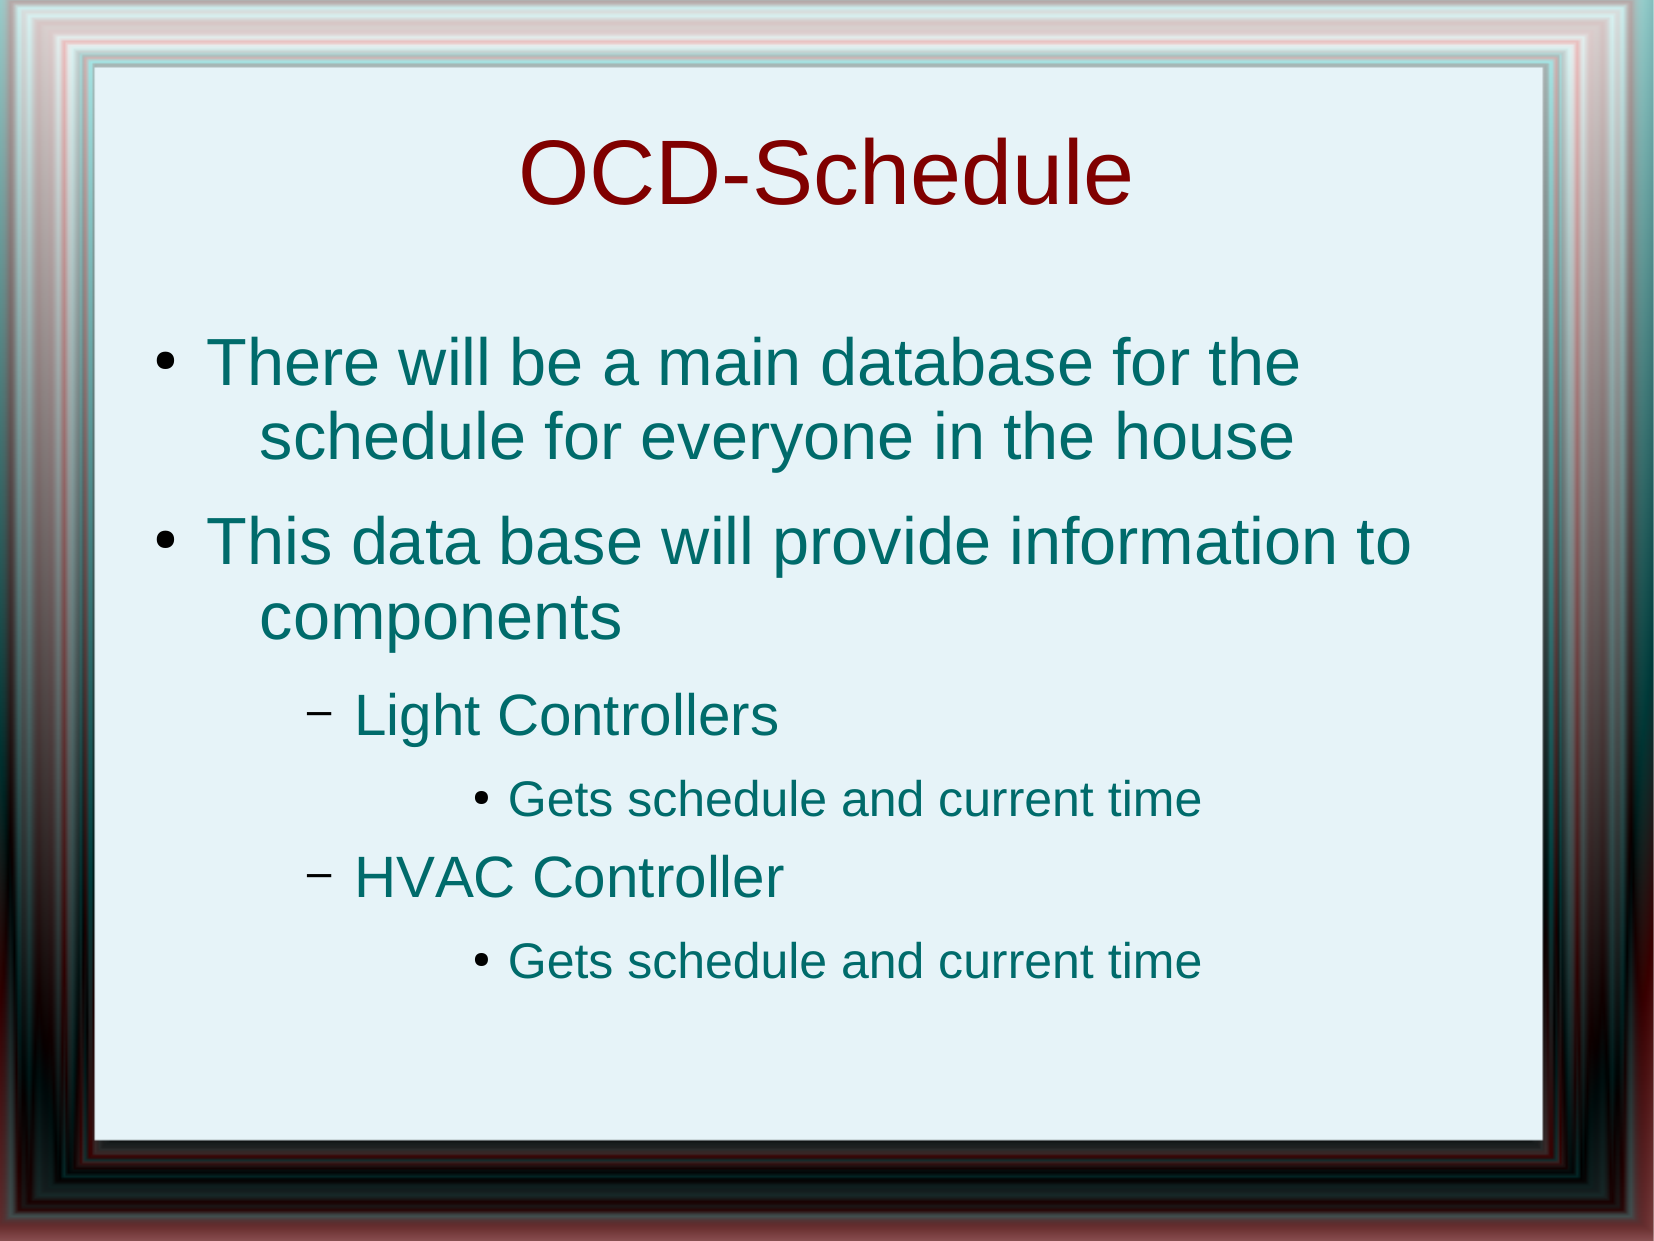

# OCD-Schedule
There will be a main database for the schedule for everyone in the house
This data base will provide information to components
Light Controllers
Gets schedule and current time
HVAC Controller
Gets schedule and current time